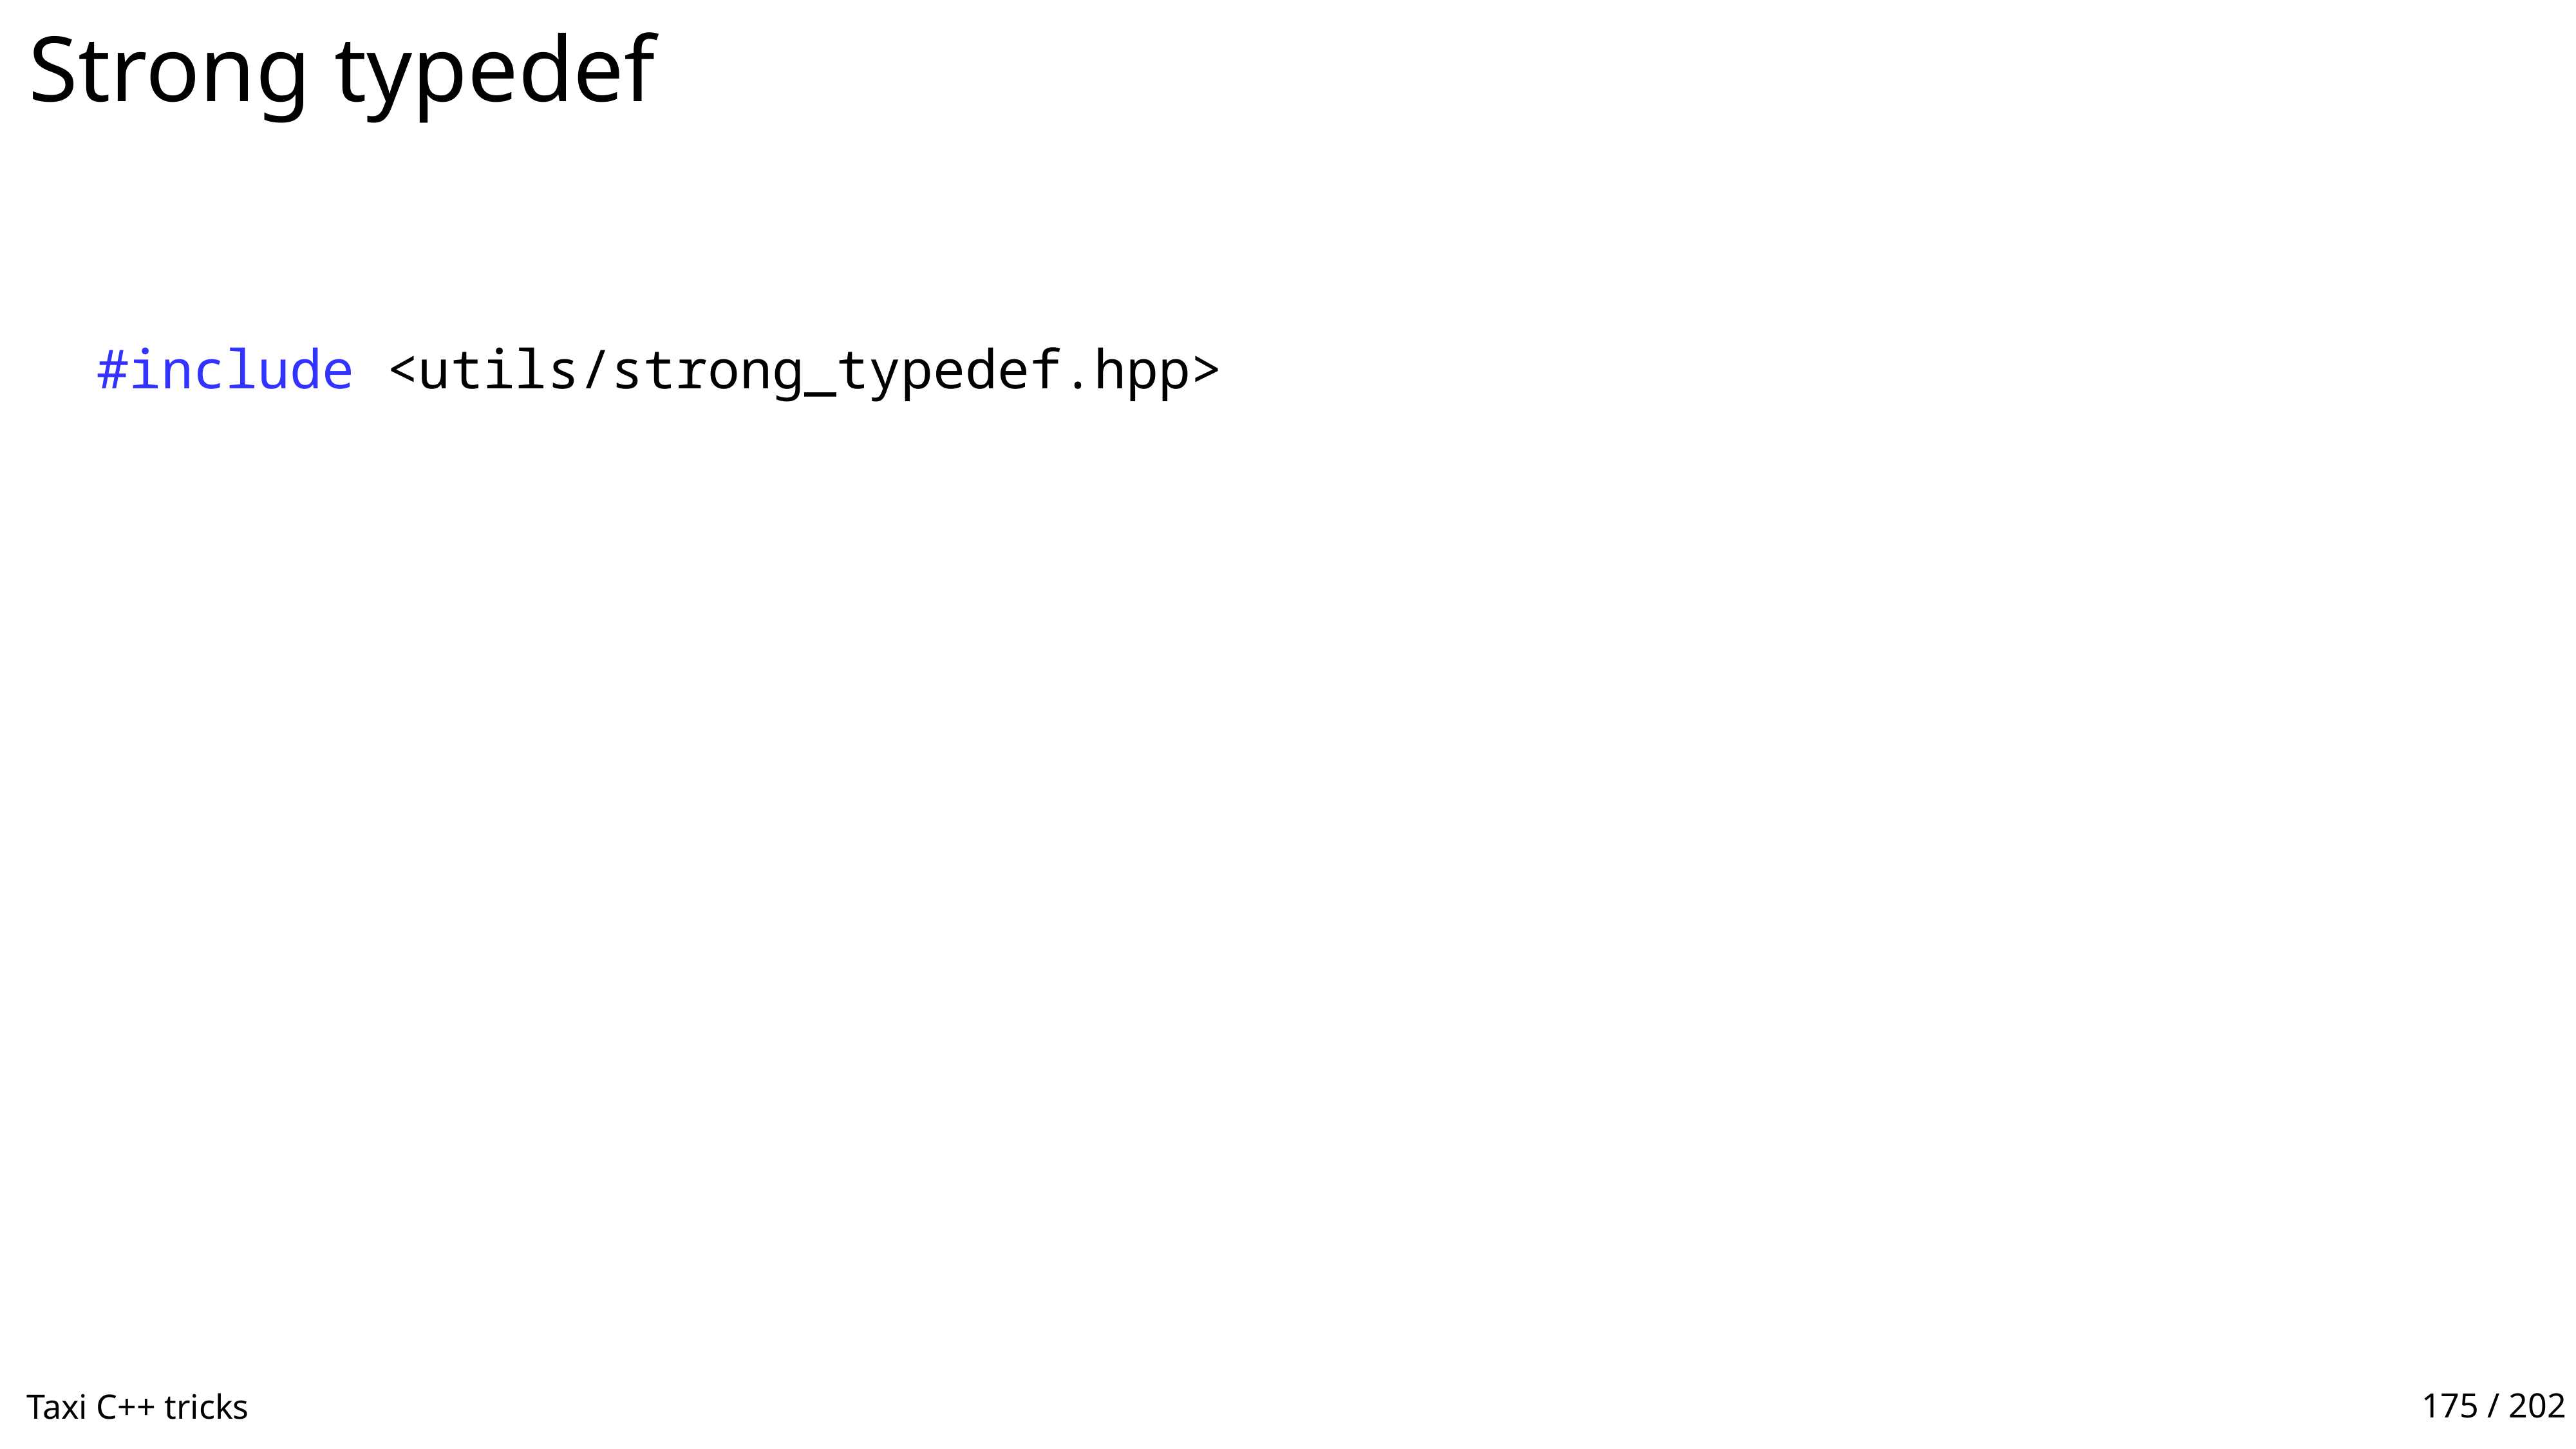

# Strong typedef
#include <utils/strong_typedef.hpp>
Taxi C++ tricks